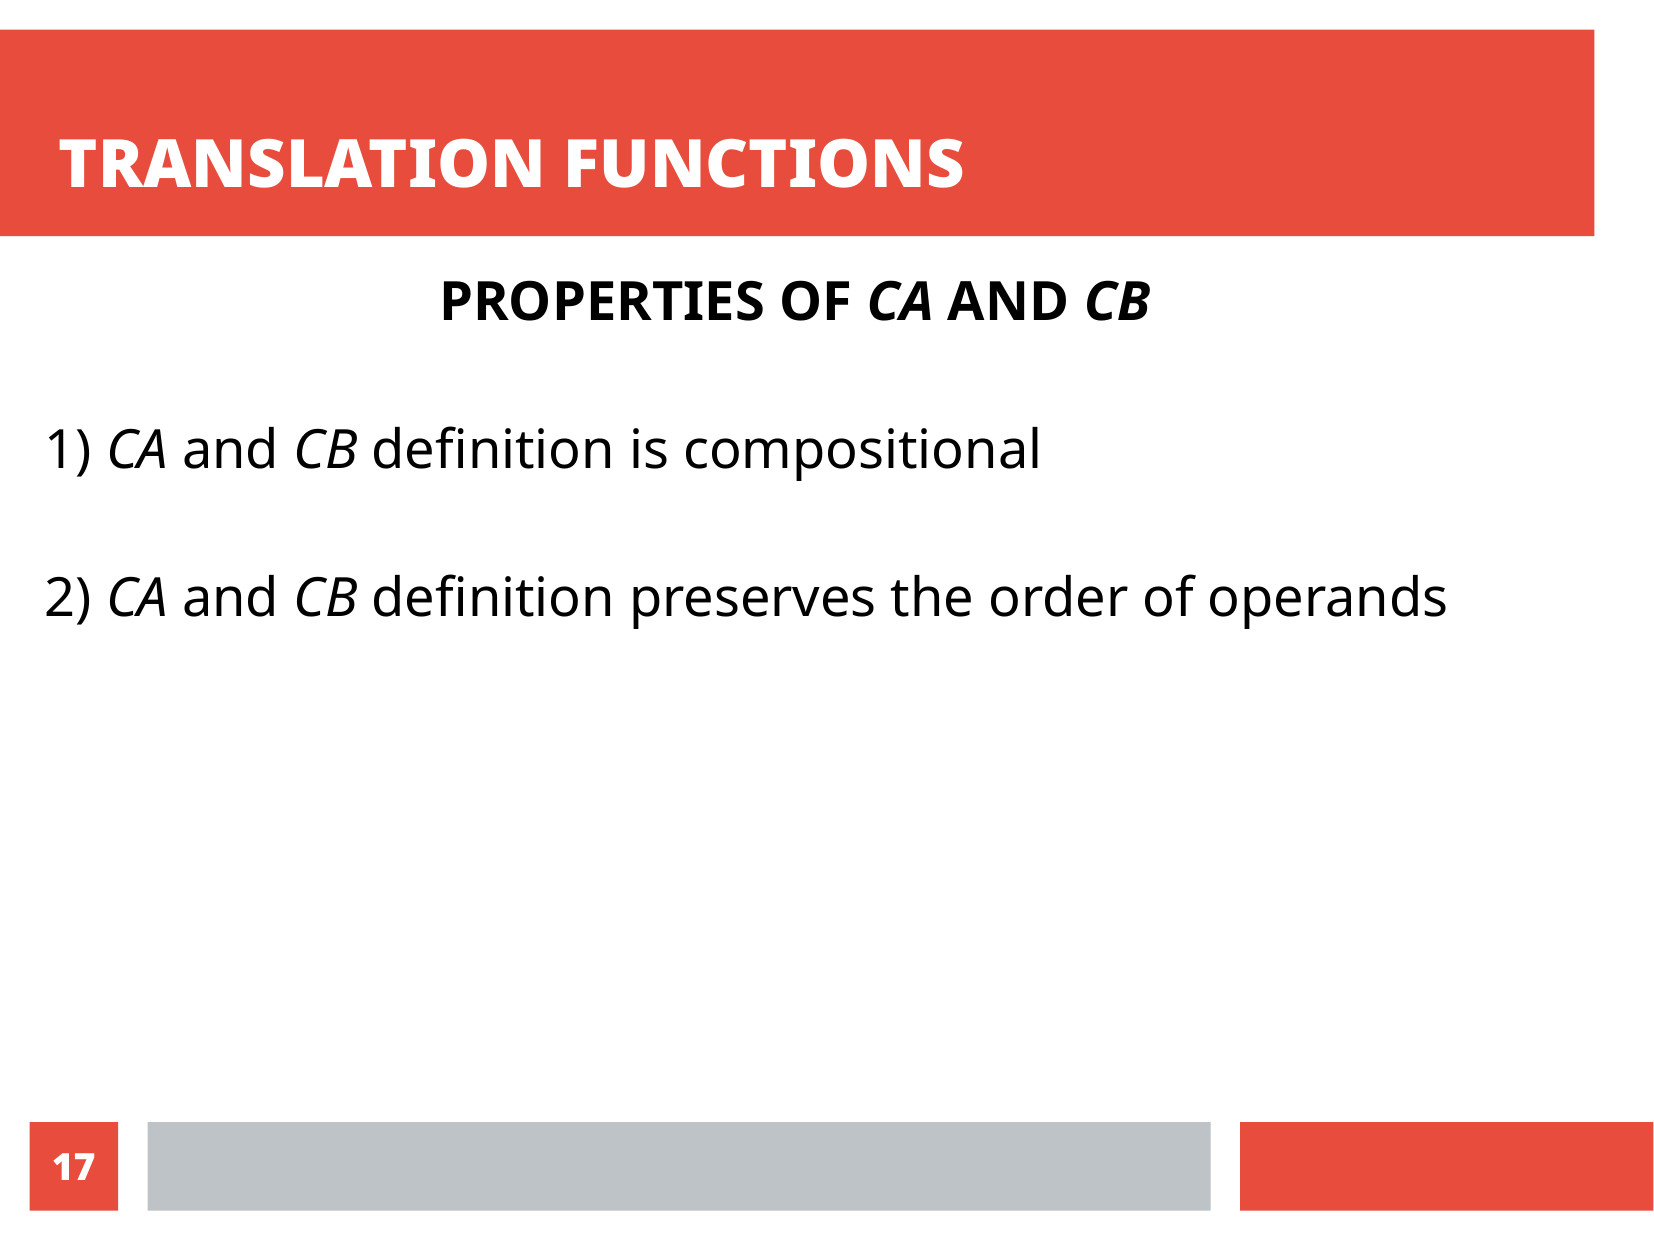

# TRANSLATION FUNCTIONS
PROPERTIES OF CA AND CB
 CA and CB definition is compositional
 CA and CB definition preserves the order of operands
17